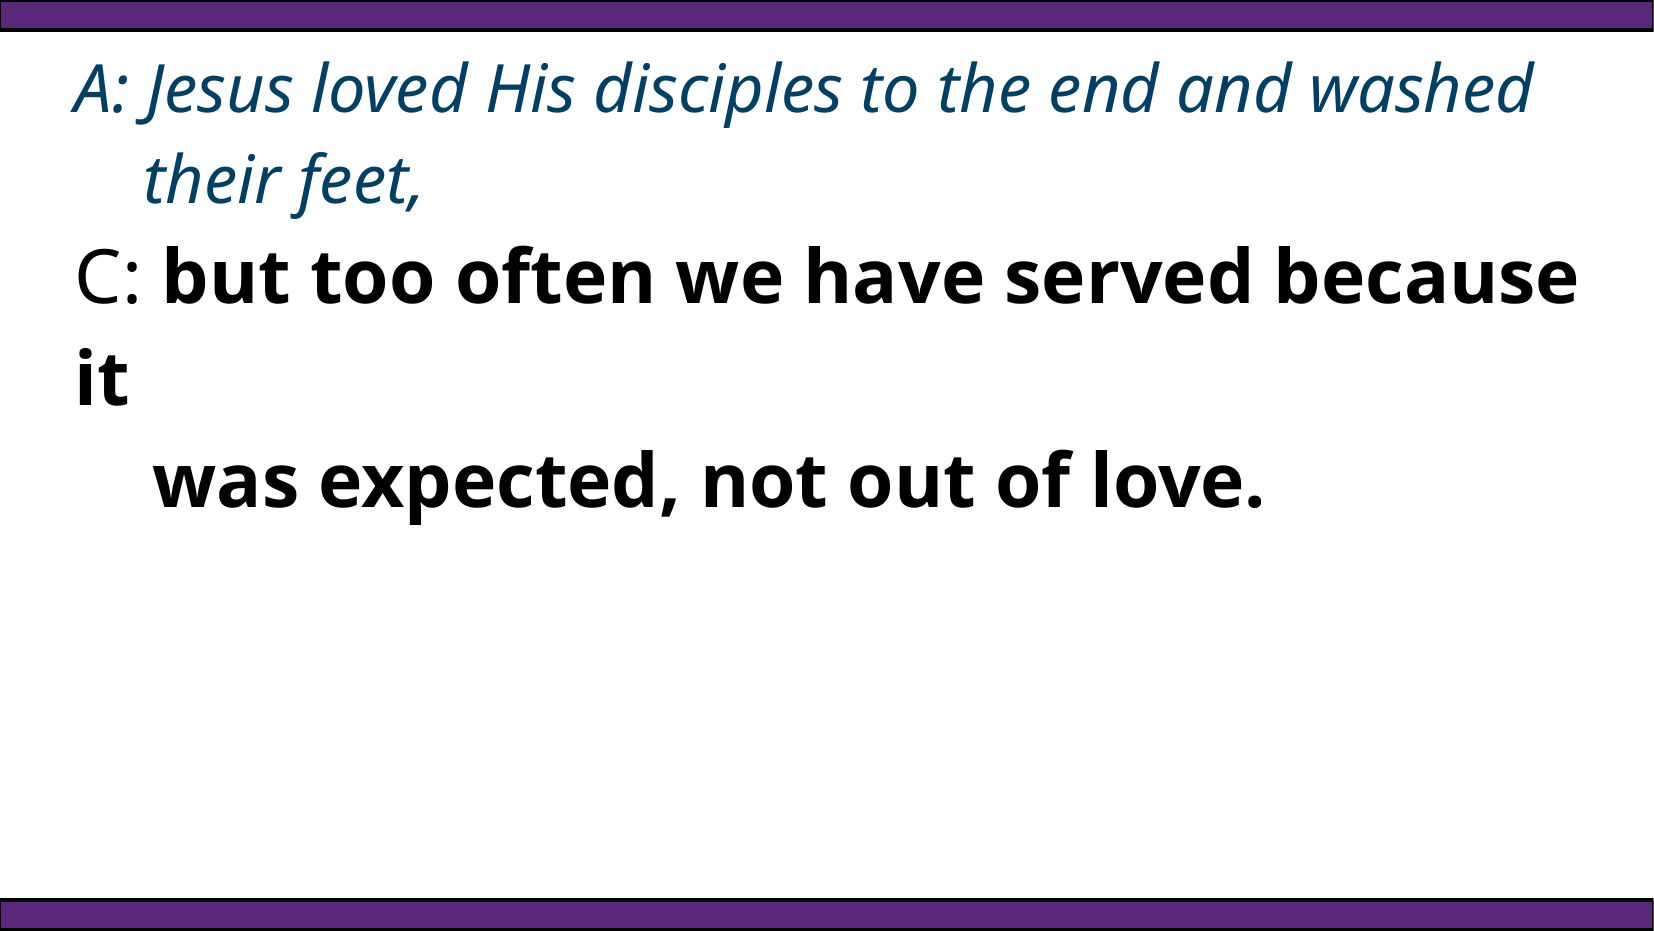

A: Jesus loved His disciples to the end and washed
 their feet,
C: but too often we have served because it
 was expected, not out of love.